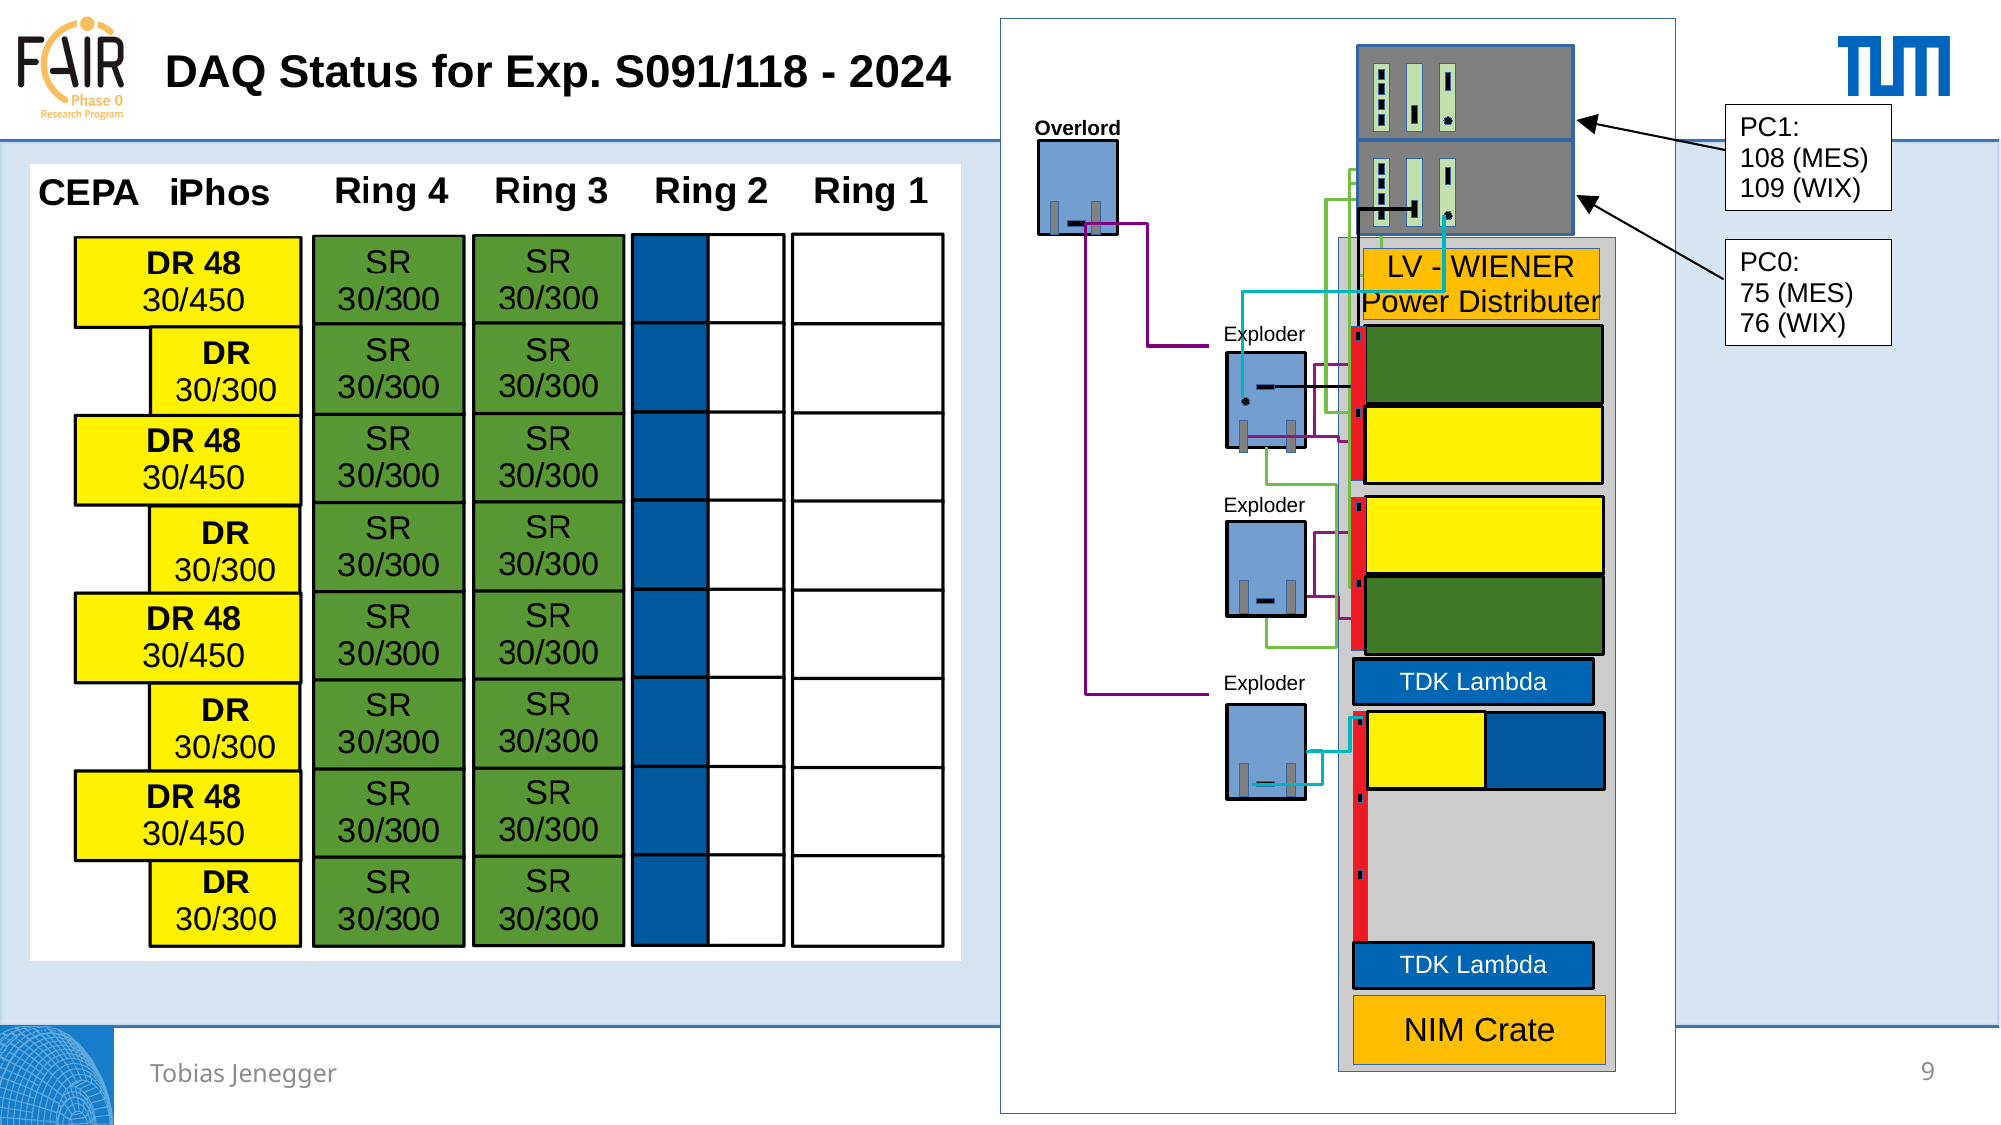

Overlord
LV - WIENER
Power Distributer
Exploder
Exploder
TDK Lambda
Exploder
TDK Lambda
NIM Crate
DAQ Status for Exp. S091/118 - 2024
PC1:
108 (MES)
109 (WIX)
PC0:
75 (MES)
76 (WIX)
9